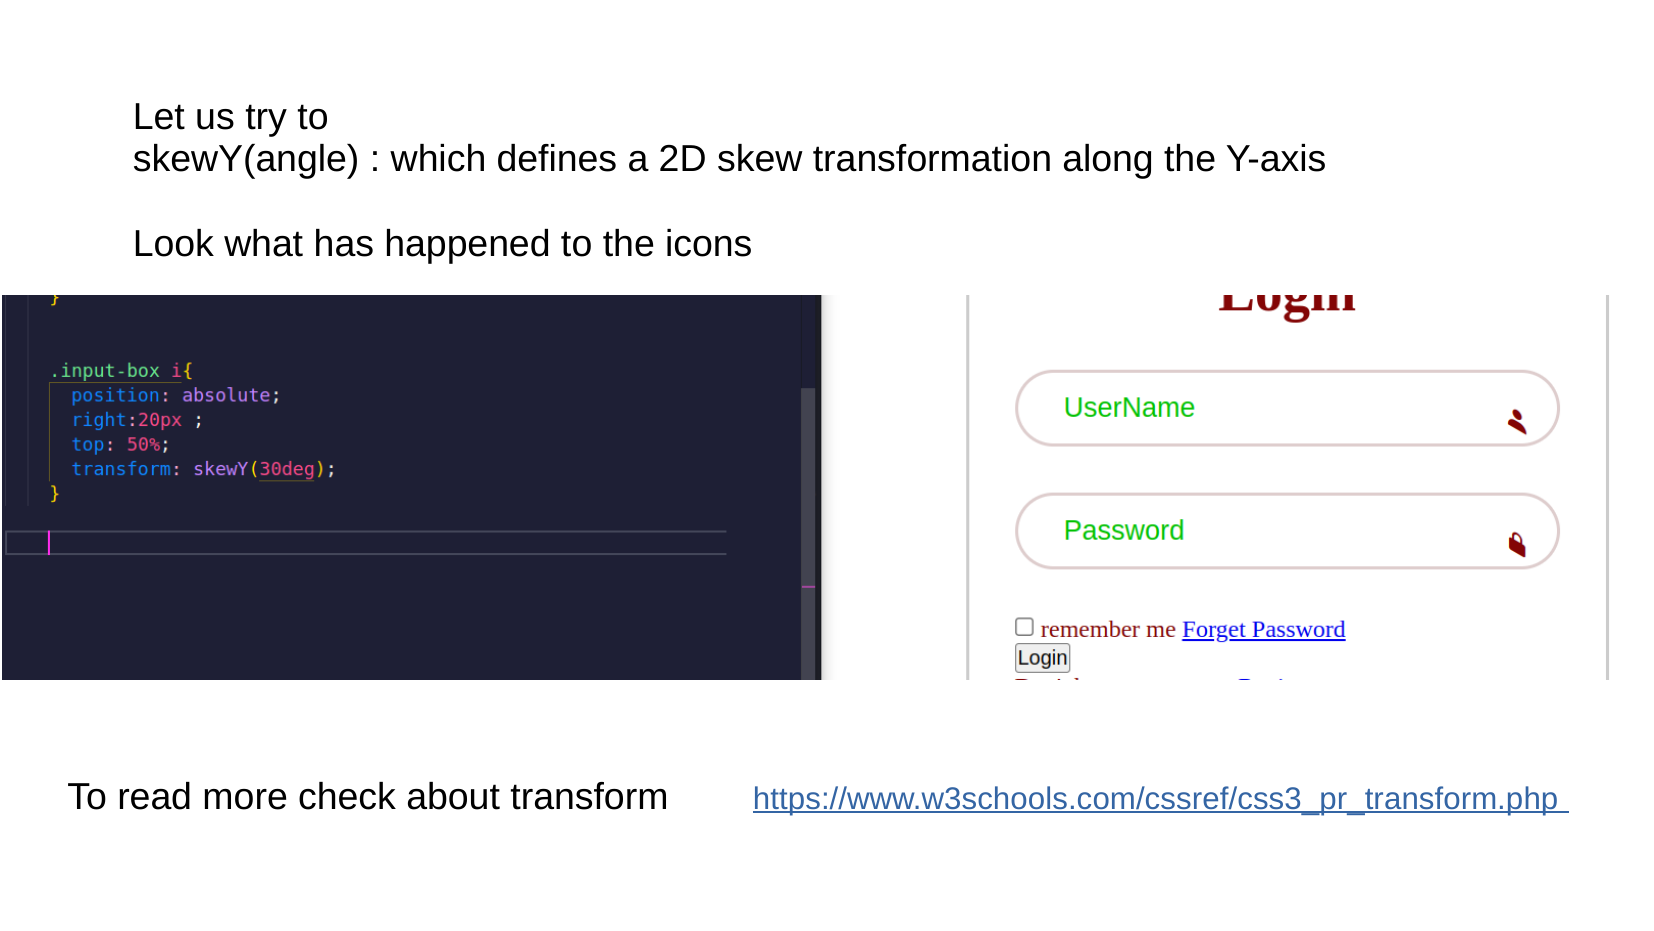

Let us try to
skewY(angle) : which defines a 2D skew transformation along the Y-axis
Look what has happened to the icons
To read more check about transform https://www.w3schools.com/cssref/css3_pr_transform.php